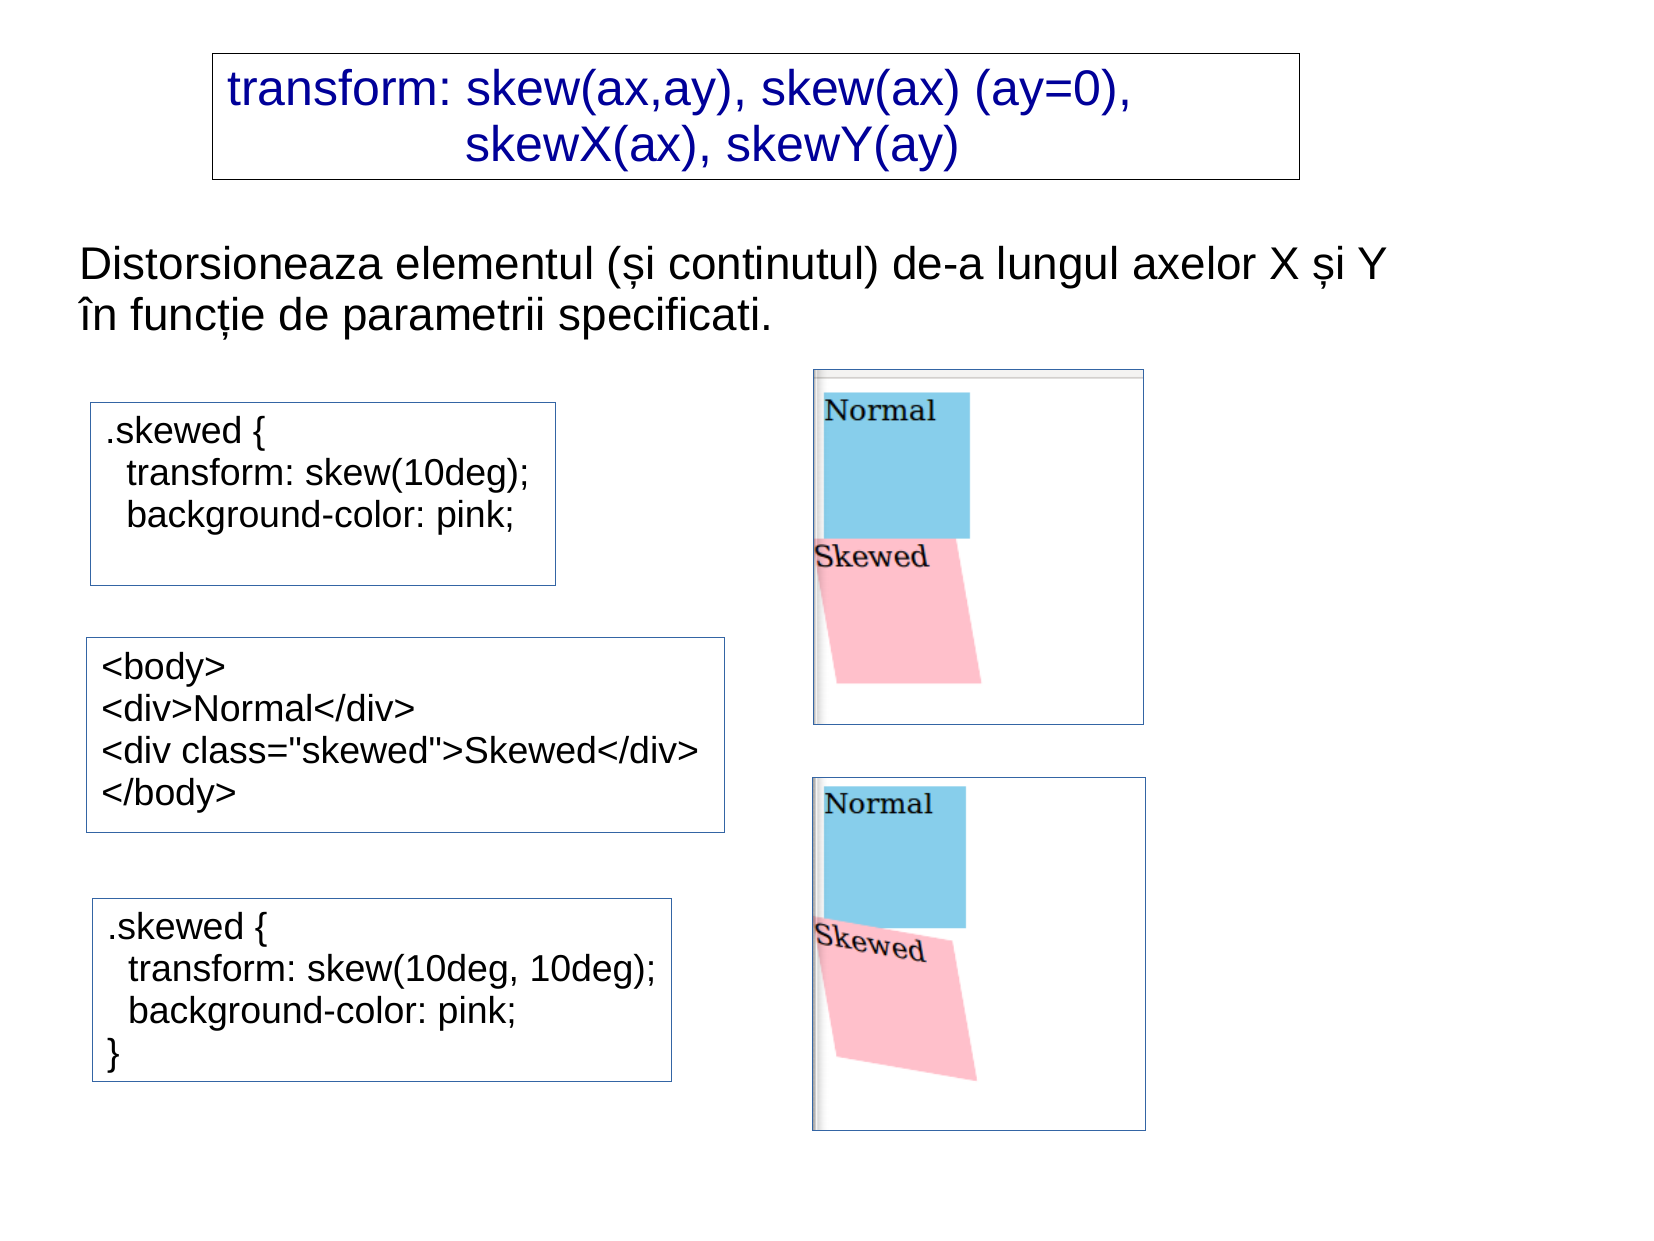

transform: skew(ax,ay), skew(ax) (ay=0),
 skewX(ax), skewY(ay)
Distorsioneaza elementul (și continutul) de-a lungul axelor X și Y în funcție de parametrii specificati.
.skewed {
 transform: skew(10deg);
 background-color: pink;
<body>
<div>Normal</div>
<div class="skewed">Skewed</div>
</body>
.skewed {
 transform: skew(10deg, 10deg);
 background-color: pink;
}